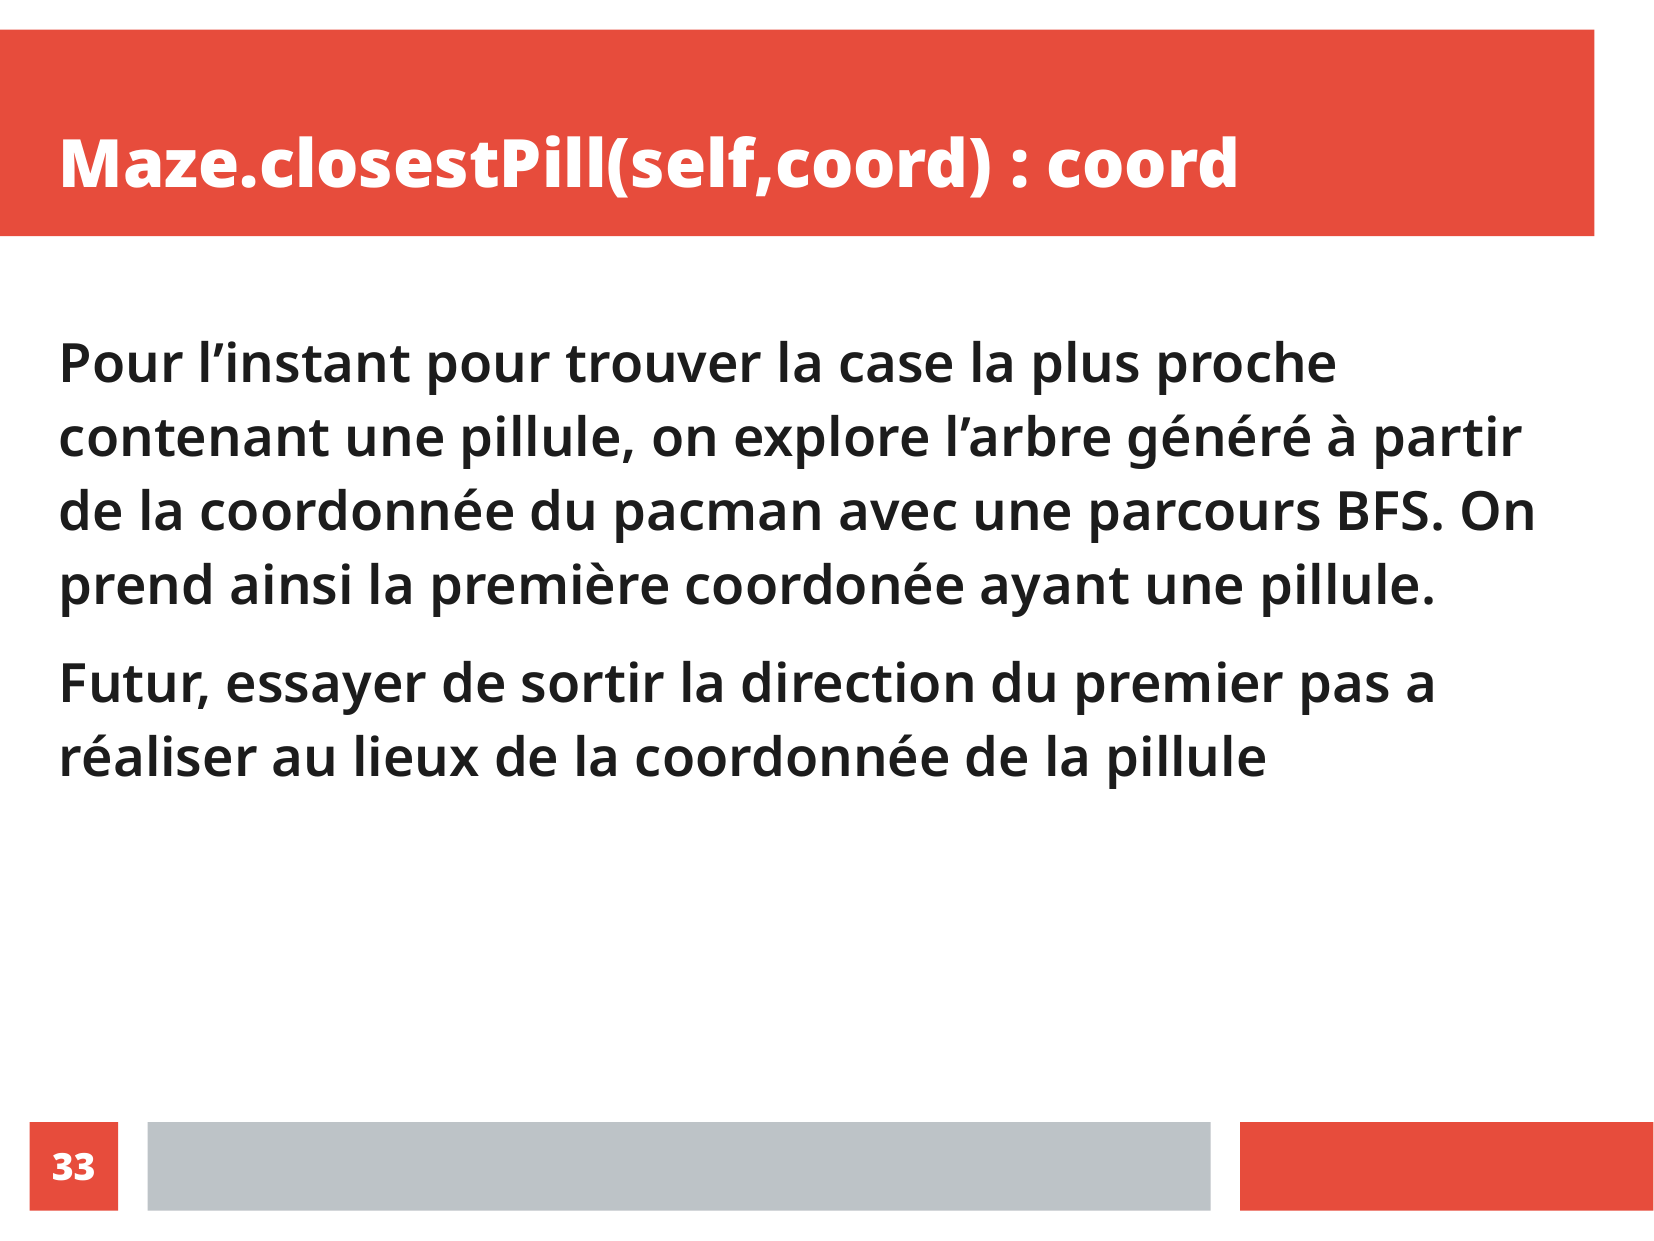

# Maze.closestPill(self,coord) : coord
Pour l’instant pour trouver la case la plus proche contenant une pillule, on explore l’arbre généré à partir de la coordonnée du pacman avec une parcours BFS. On prend ainsi la première coordonée ayant une pillule.
Futur, essayer de sortir la direction du premier pas a réaliser au lieux de la coordonnée de la pillule
33